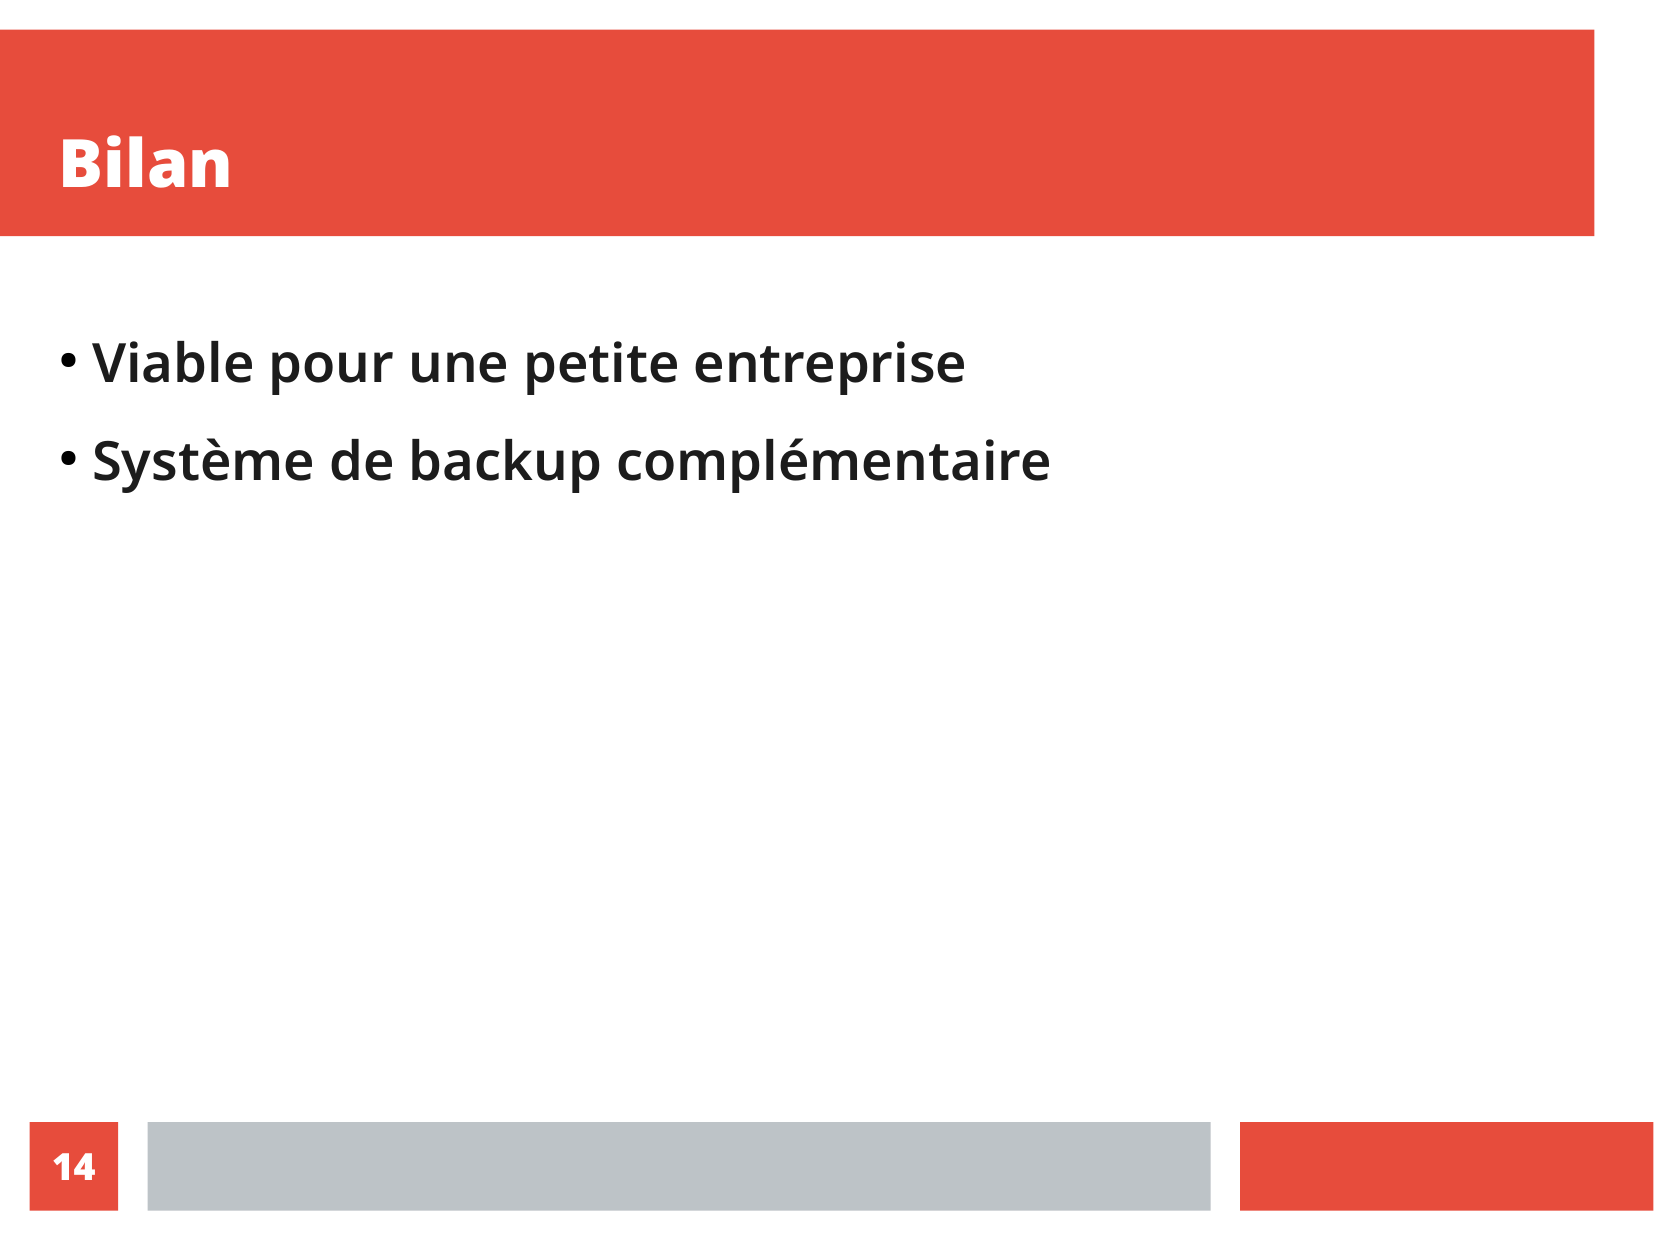

# Bilan
 Viable pour une petite entreprise
 Système de backup complémentaire
14